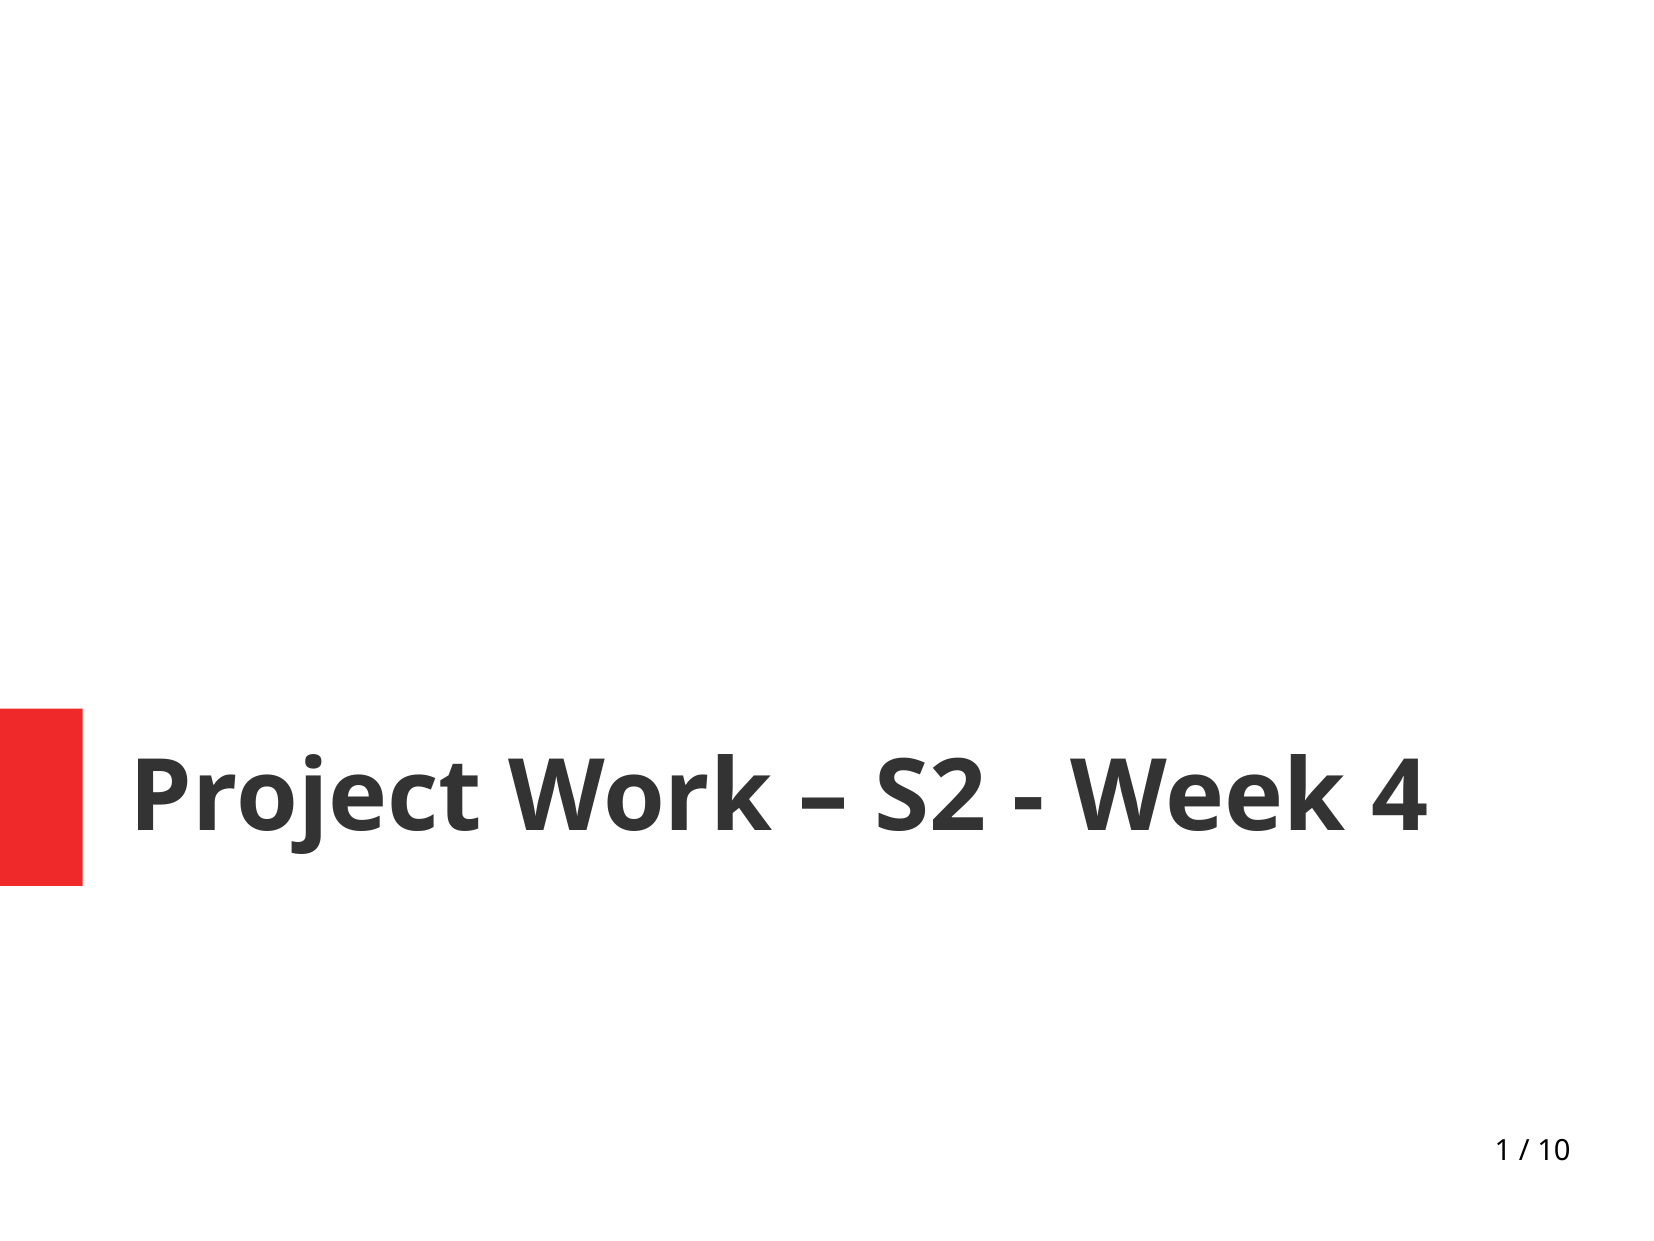

# Project Work – S2 - Week 4
1